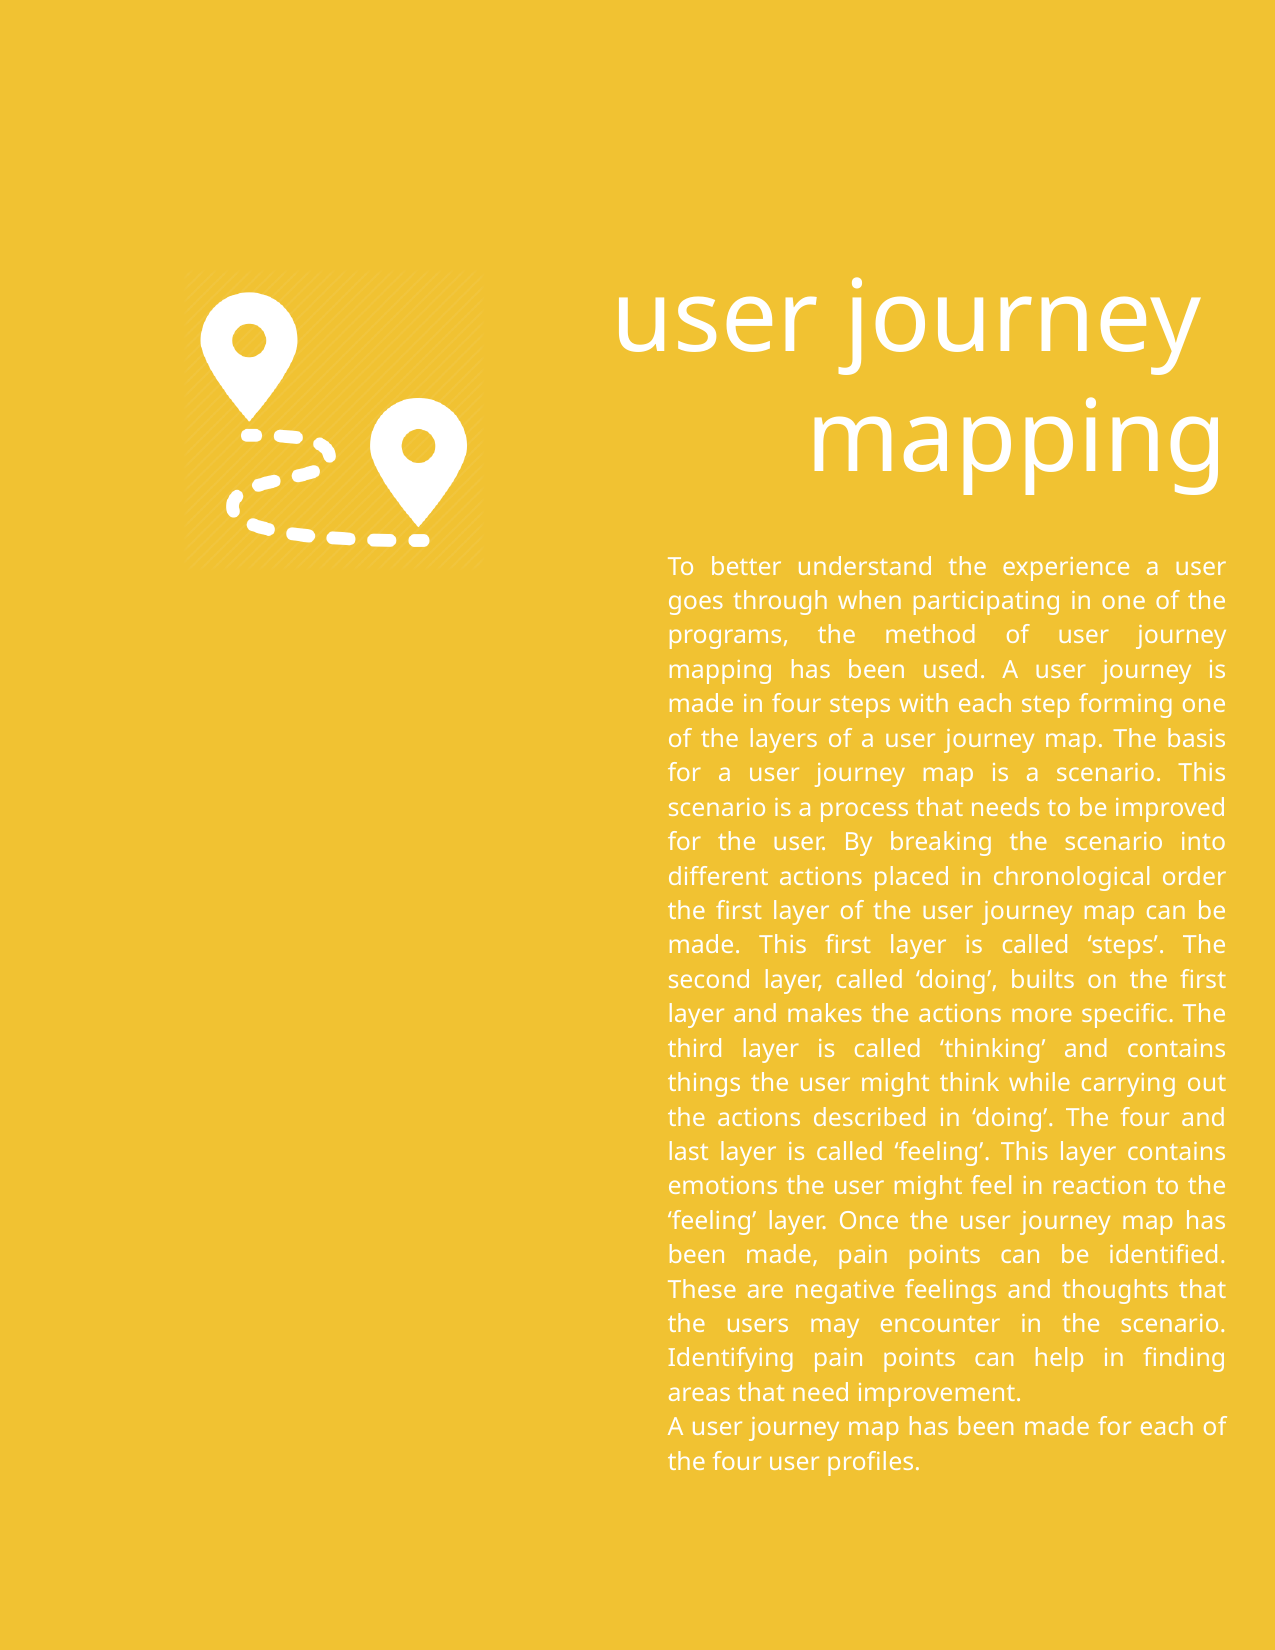

# user journey
mapping
To better understand the experience a user goes through when participating in one of the programs, the method of user journey mapping has been used. A user journey is made in four steps with each step forming one of the layers of a user journey map. The basis for a user journey map is a scenario. This scenario is a process that needs to be improved for the user. By breaking the scenario into different actions placed in chronological order the first layer of the user journey map can be made. This first layer is called ‘steps’. The second layer, called ‘doing’, builts on the first layer and makes the actions more specific. The third layer is called ‘thinking’ and contains things the user might think while carrying out the actions described in ‘doing’. The four and last layer is called ‘feeling’. This layer contains emotions the user might feel in reaction to the ‘feeling’ layer. Once the user journey map has been made, pain points can be identified. These are negative feelings and thoughts that the users may encounter in the scenario. Identifying pain points can help in finding areas that need improvement.
A user journey map has been made for each of the four user profiles.